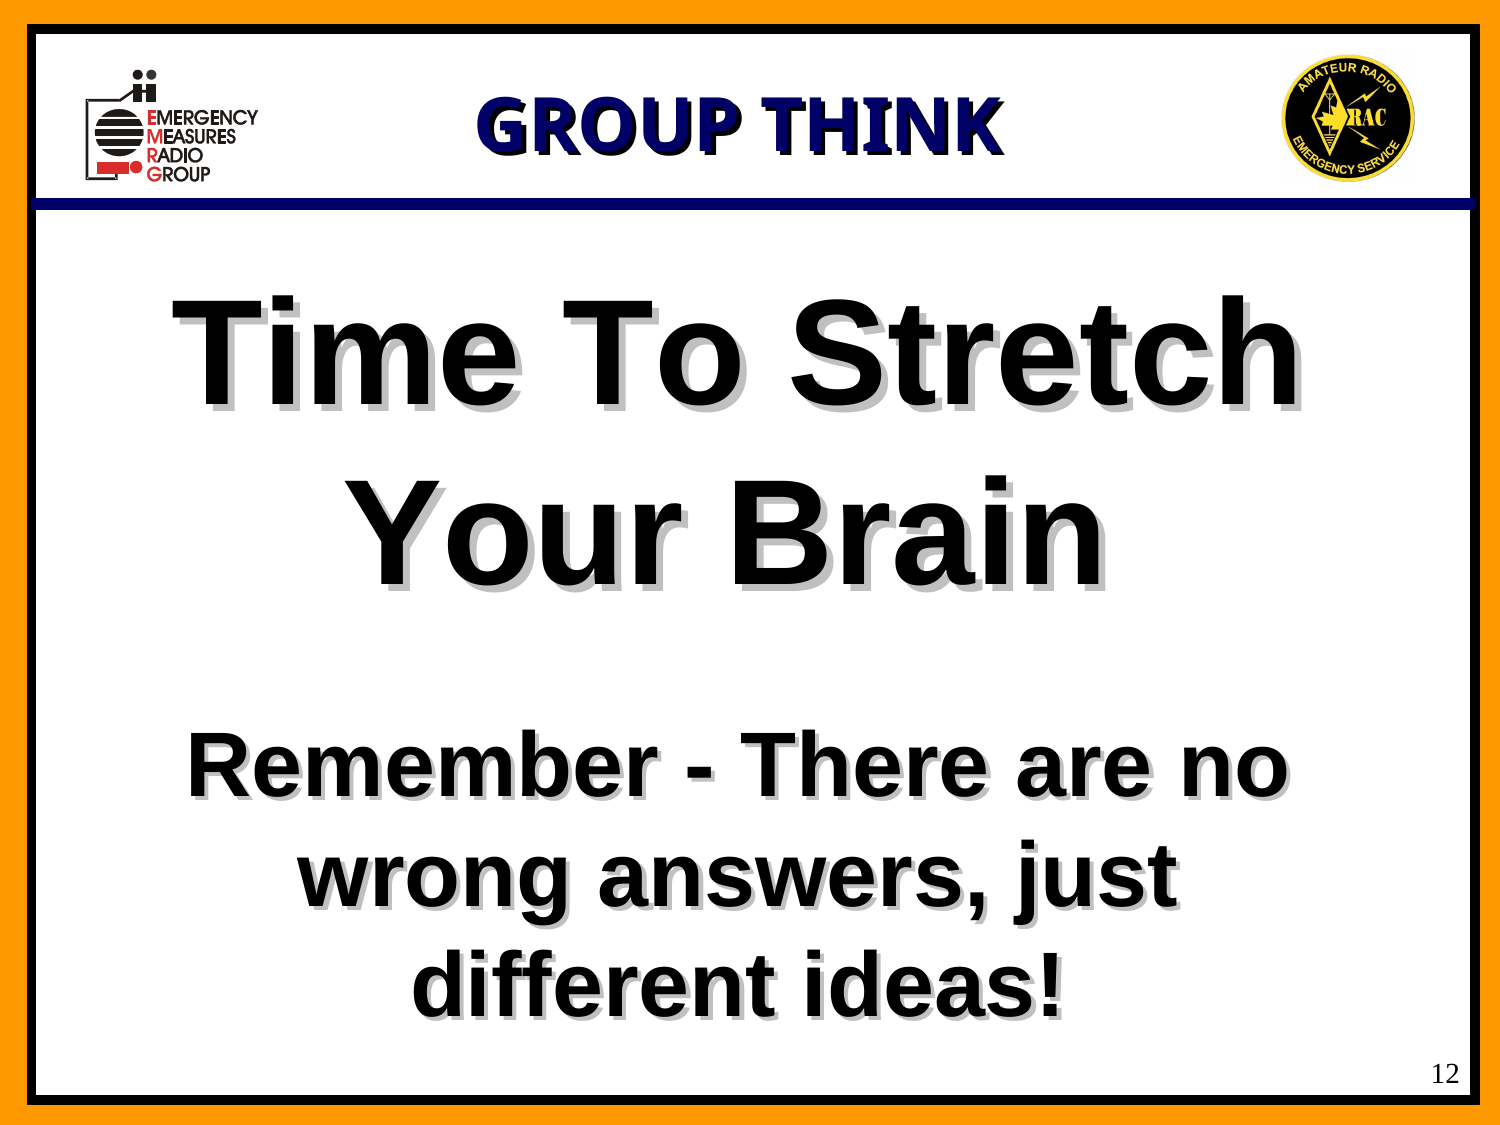

GROUP THINK
Time To Stretch Your Brain
Remember - There are no wrong answers, just different ideas!
12